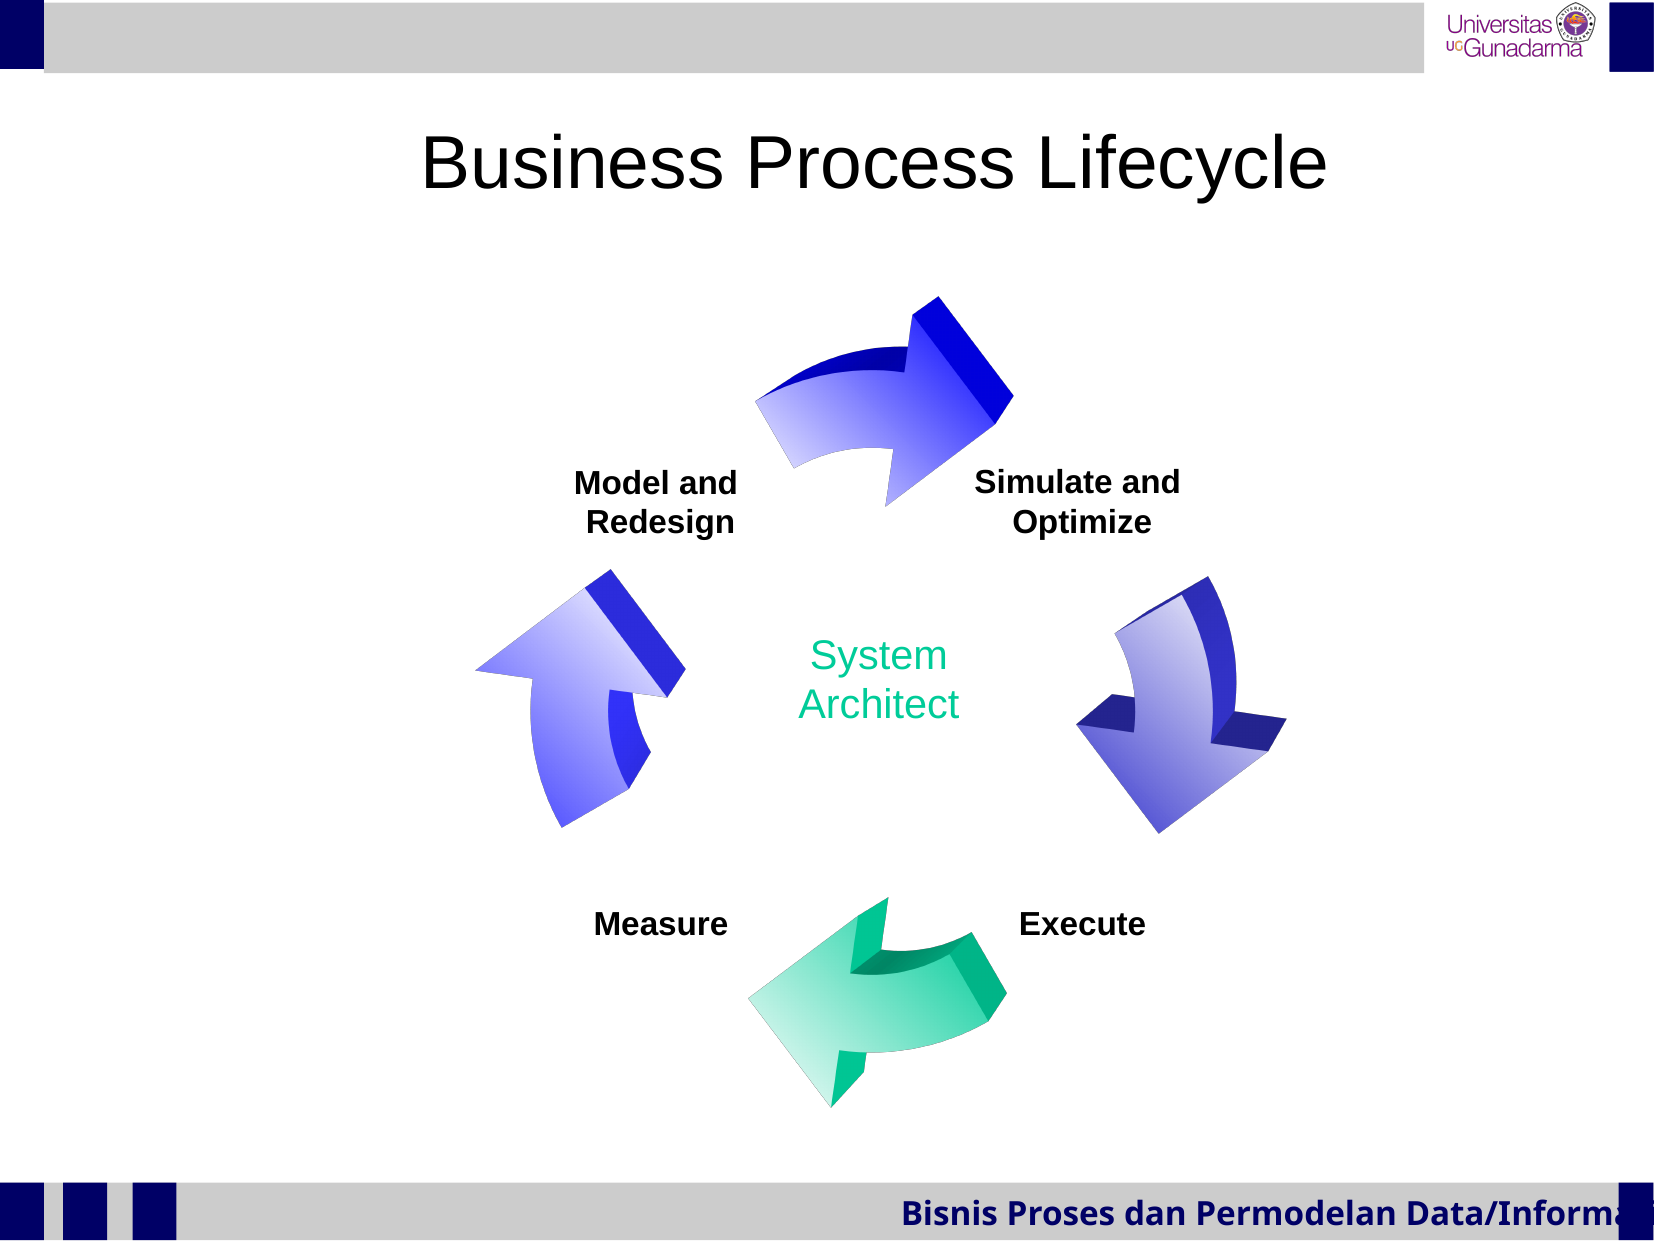

Business Process Lifecycle
#
Simulate and
Optimize
Model and
Redesign
Execute
Measure
System Architect